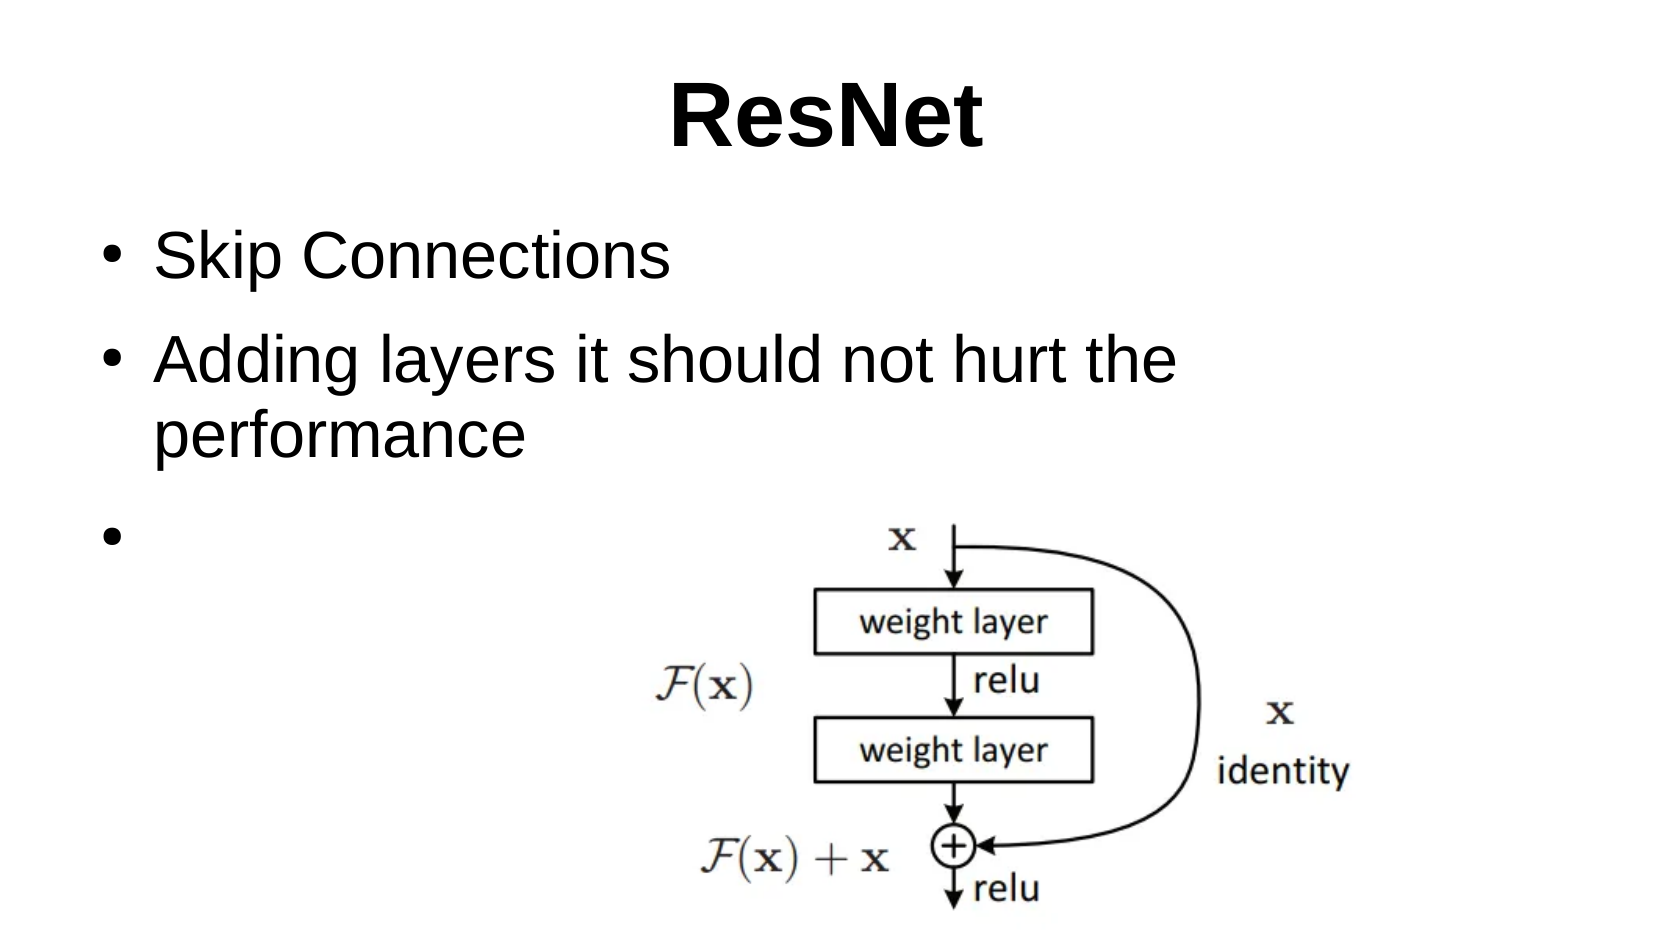

# ResNet
Skip Connections
Adding layers it should not hurt the performance